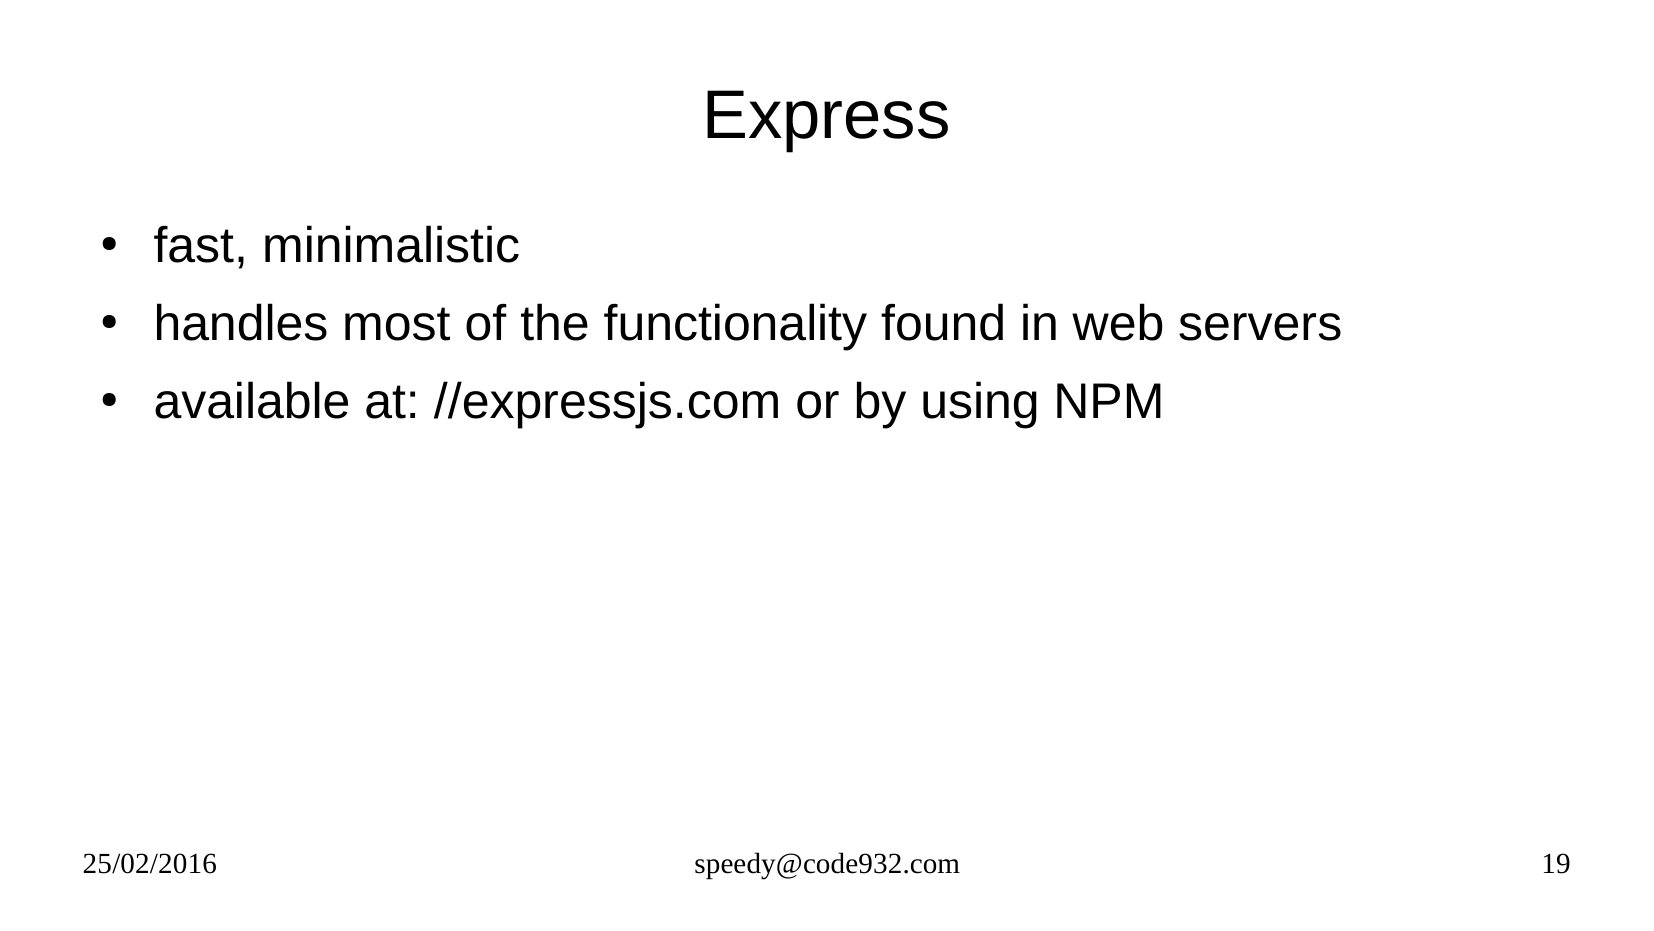

# Express
fast, minimalistic
handles most of the functionality found in web servers
available at: //expressjs.com or by using NPM
25/02/2016
speedy@code932.com
19